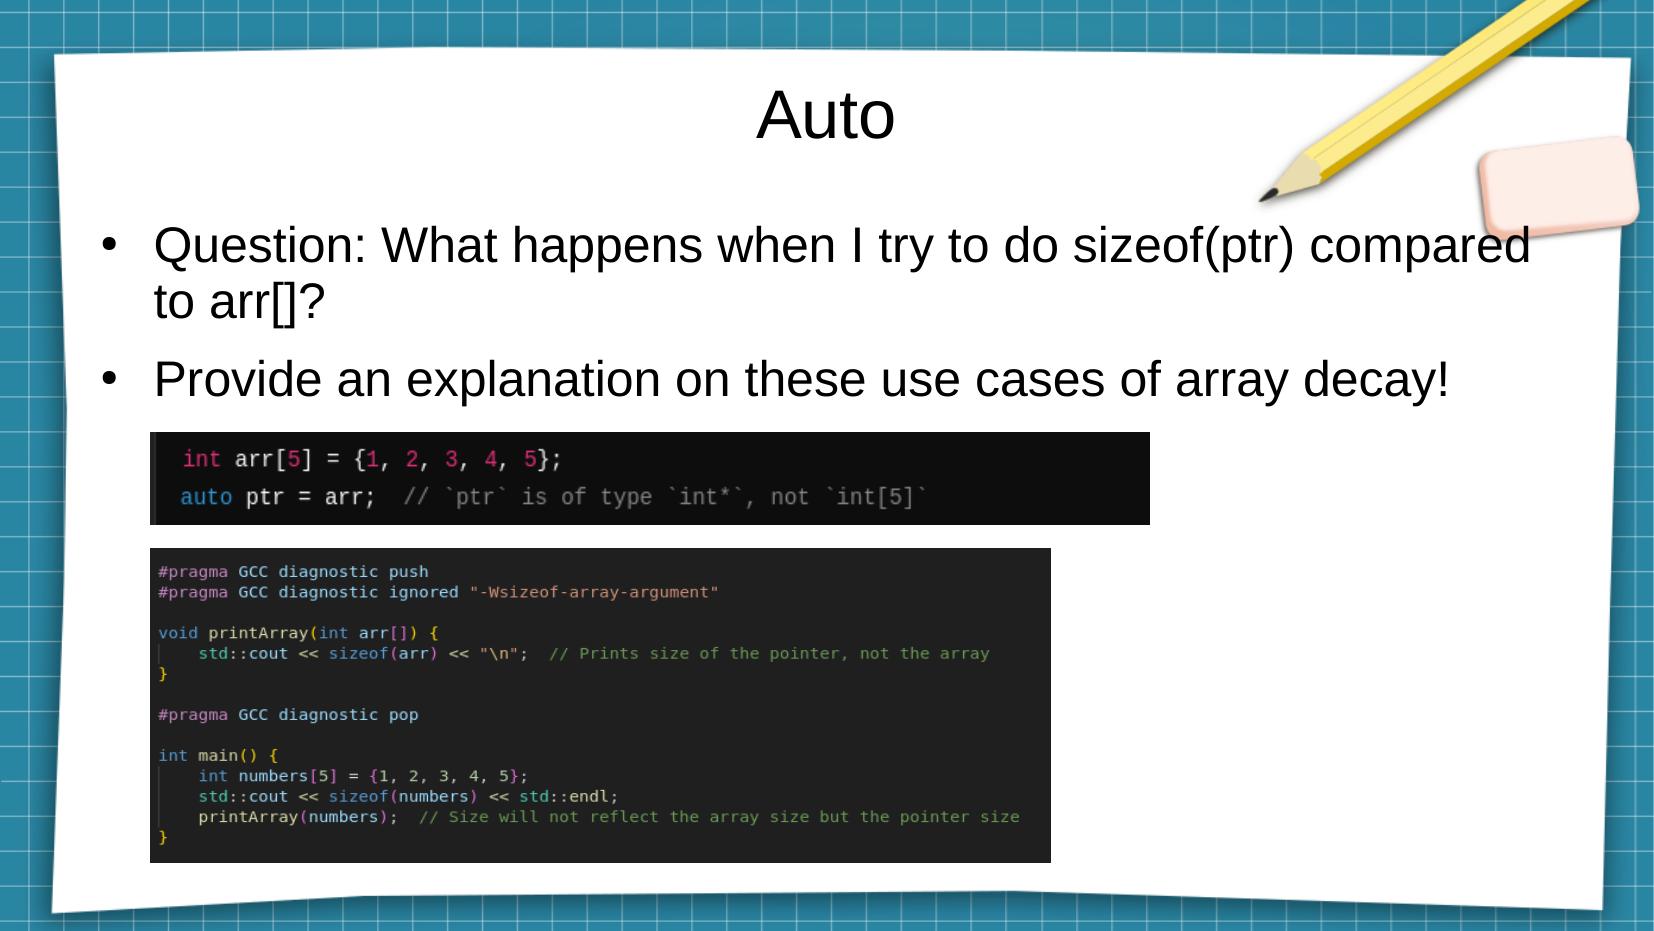

# Auto
Question: What happens when I try to do sizeof(ptr) compared to arr[]?
Provide an explanation on these use cases of array decay!